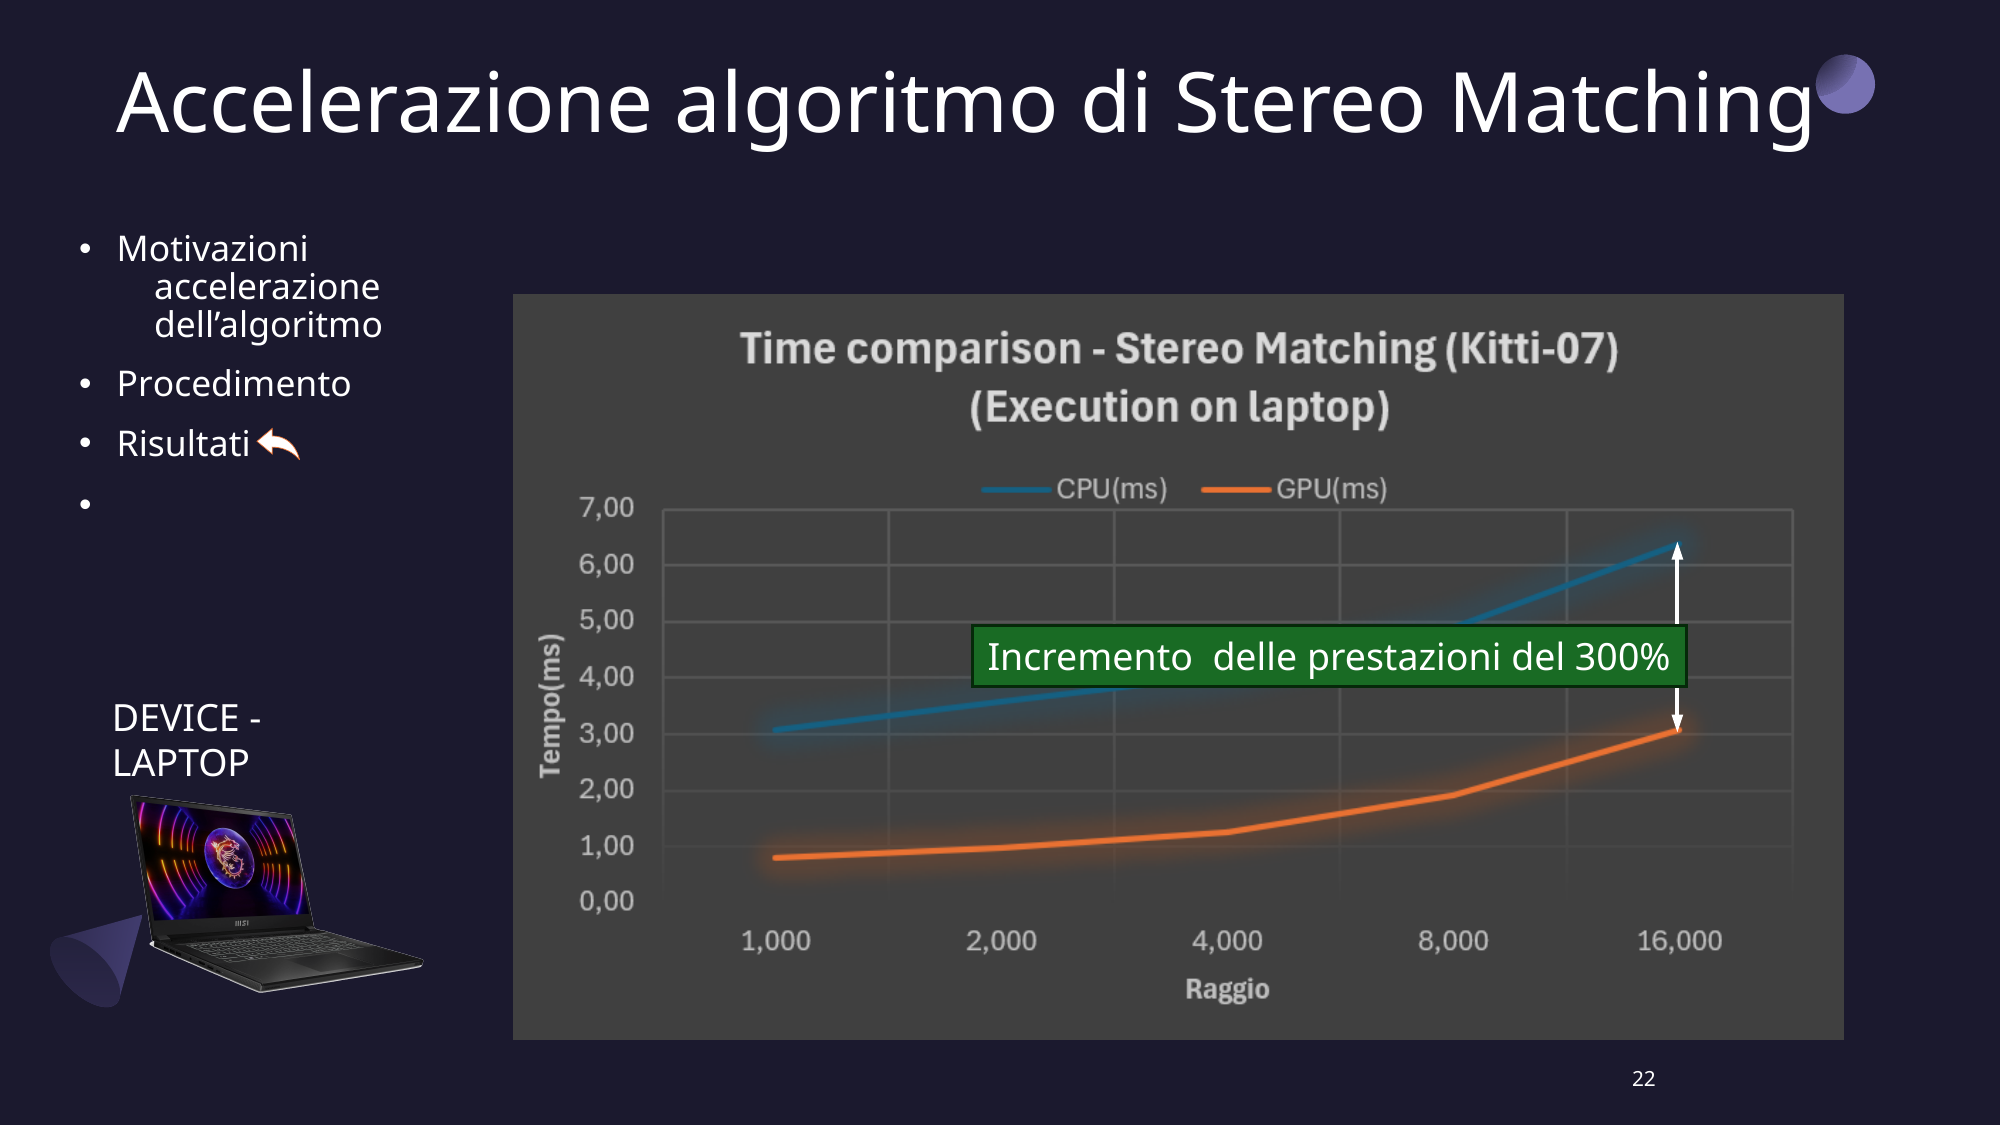

Accelerazione algoritmo di Stereo Matching
Motivazioni accelerazione dell’algoritmo
Procedimento
Risultati
Incremento delle prestazioni del 300%
DEVICE - LAPTOP